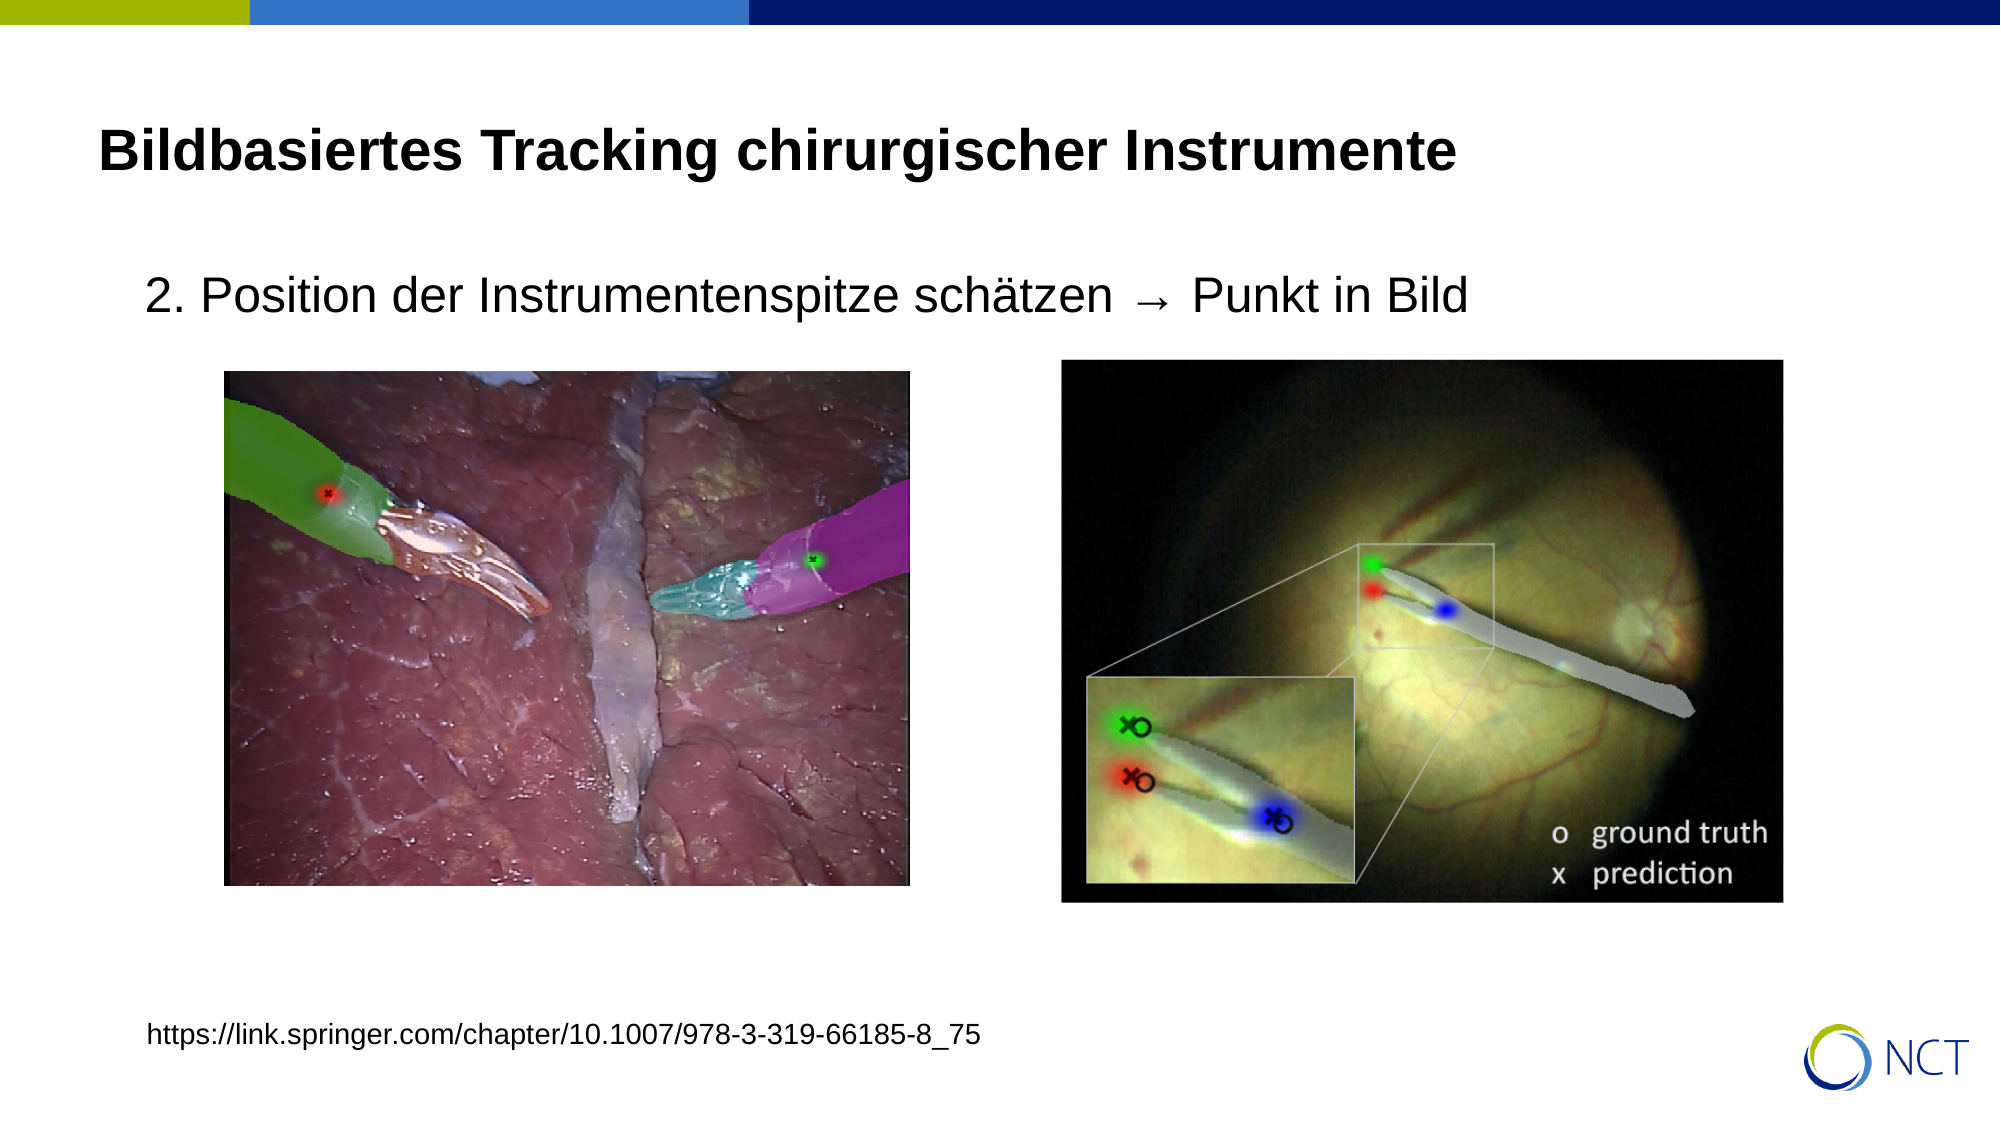

# Bildbasiertes Tracking chirurgischer Instrumente
2. Position der Instrumentenspitze schätzen → Punkt in Bild
https://link.springer.com/chapter/10.1007/978-3-319-66185-8_75